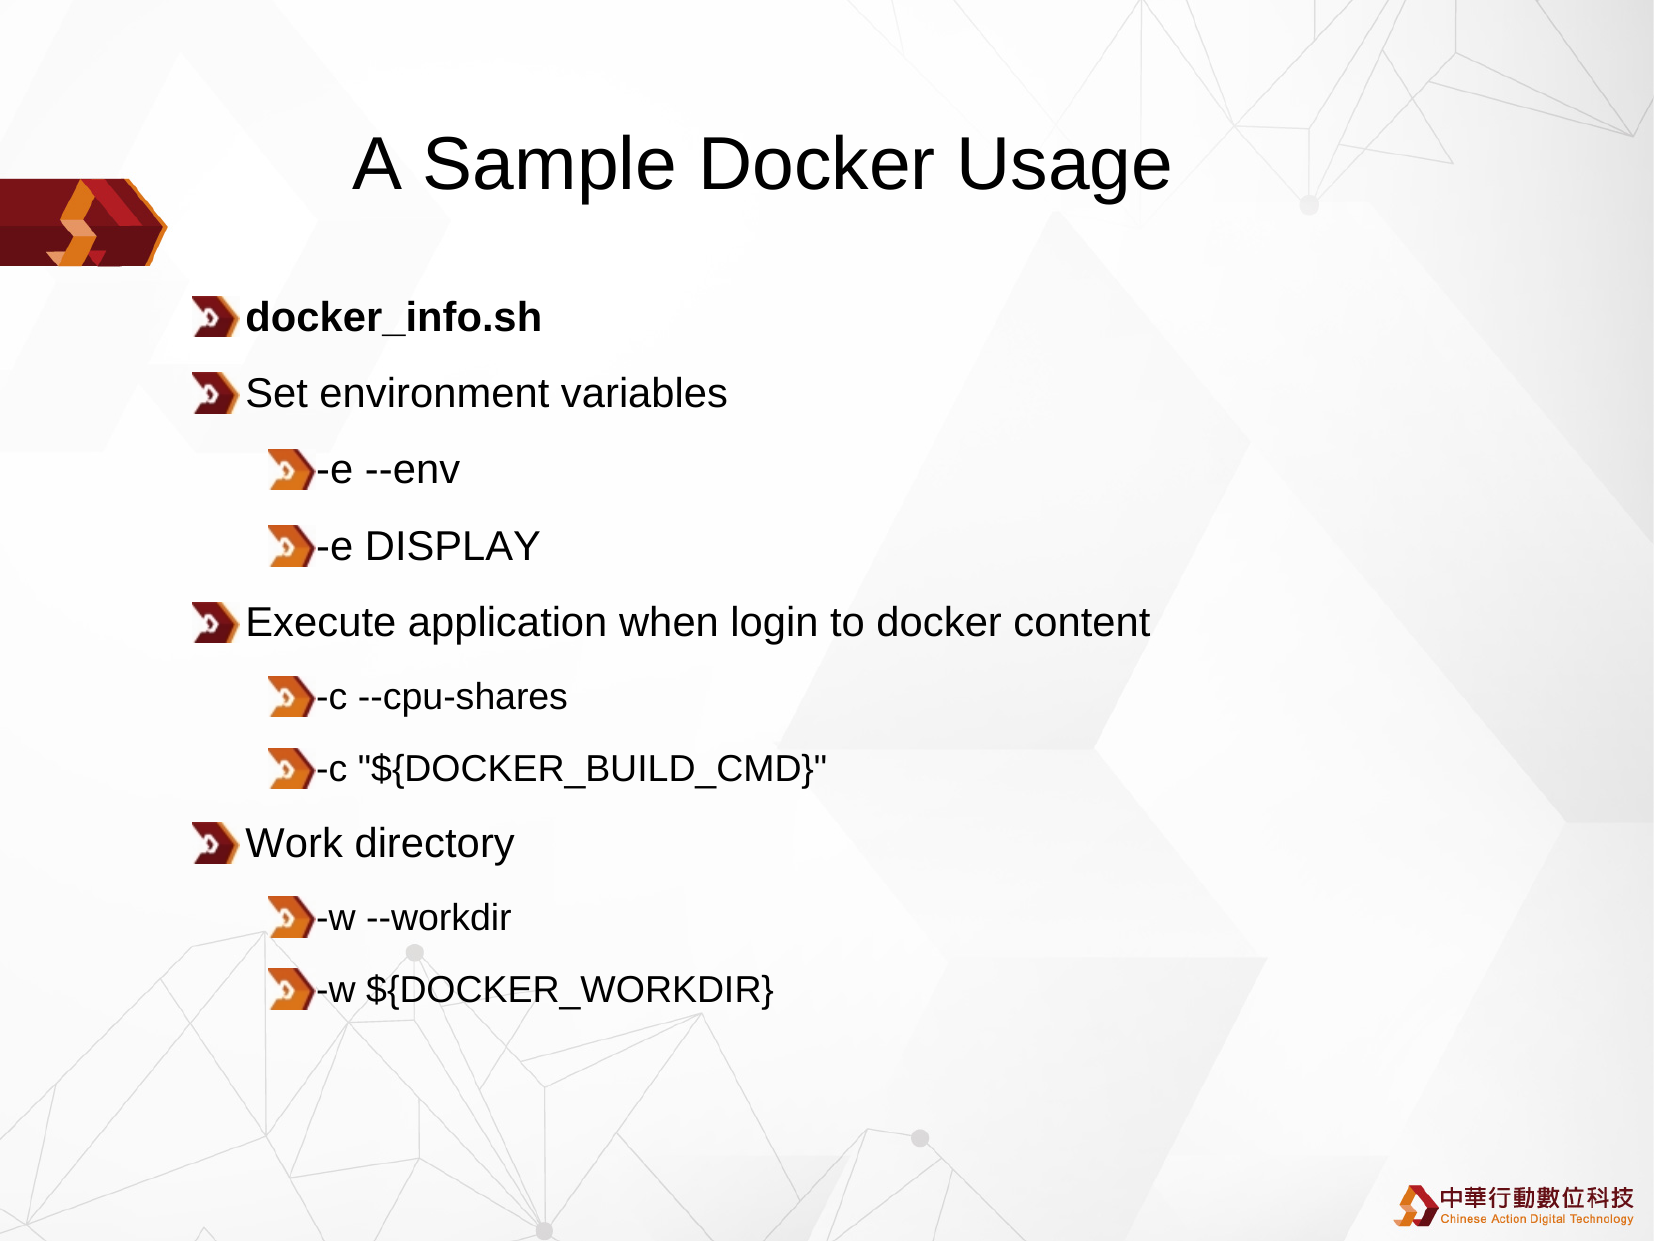

# A Sample Docker Usage
docker_info.sh
Set environment variables
-e --env
-e DISPLAY
Execute application when login to docker content
-c --cpu-shares
-c "${DOCKER_BUILD_CMD}"
Work directory
-w --workdir
-w ${DOCKER_WORKDIR}